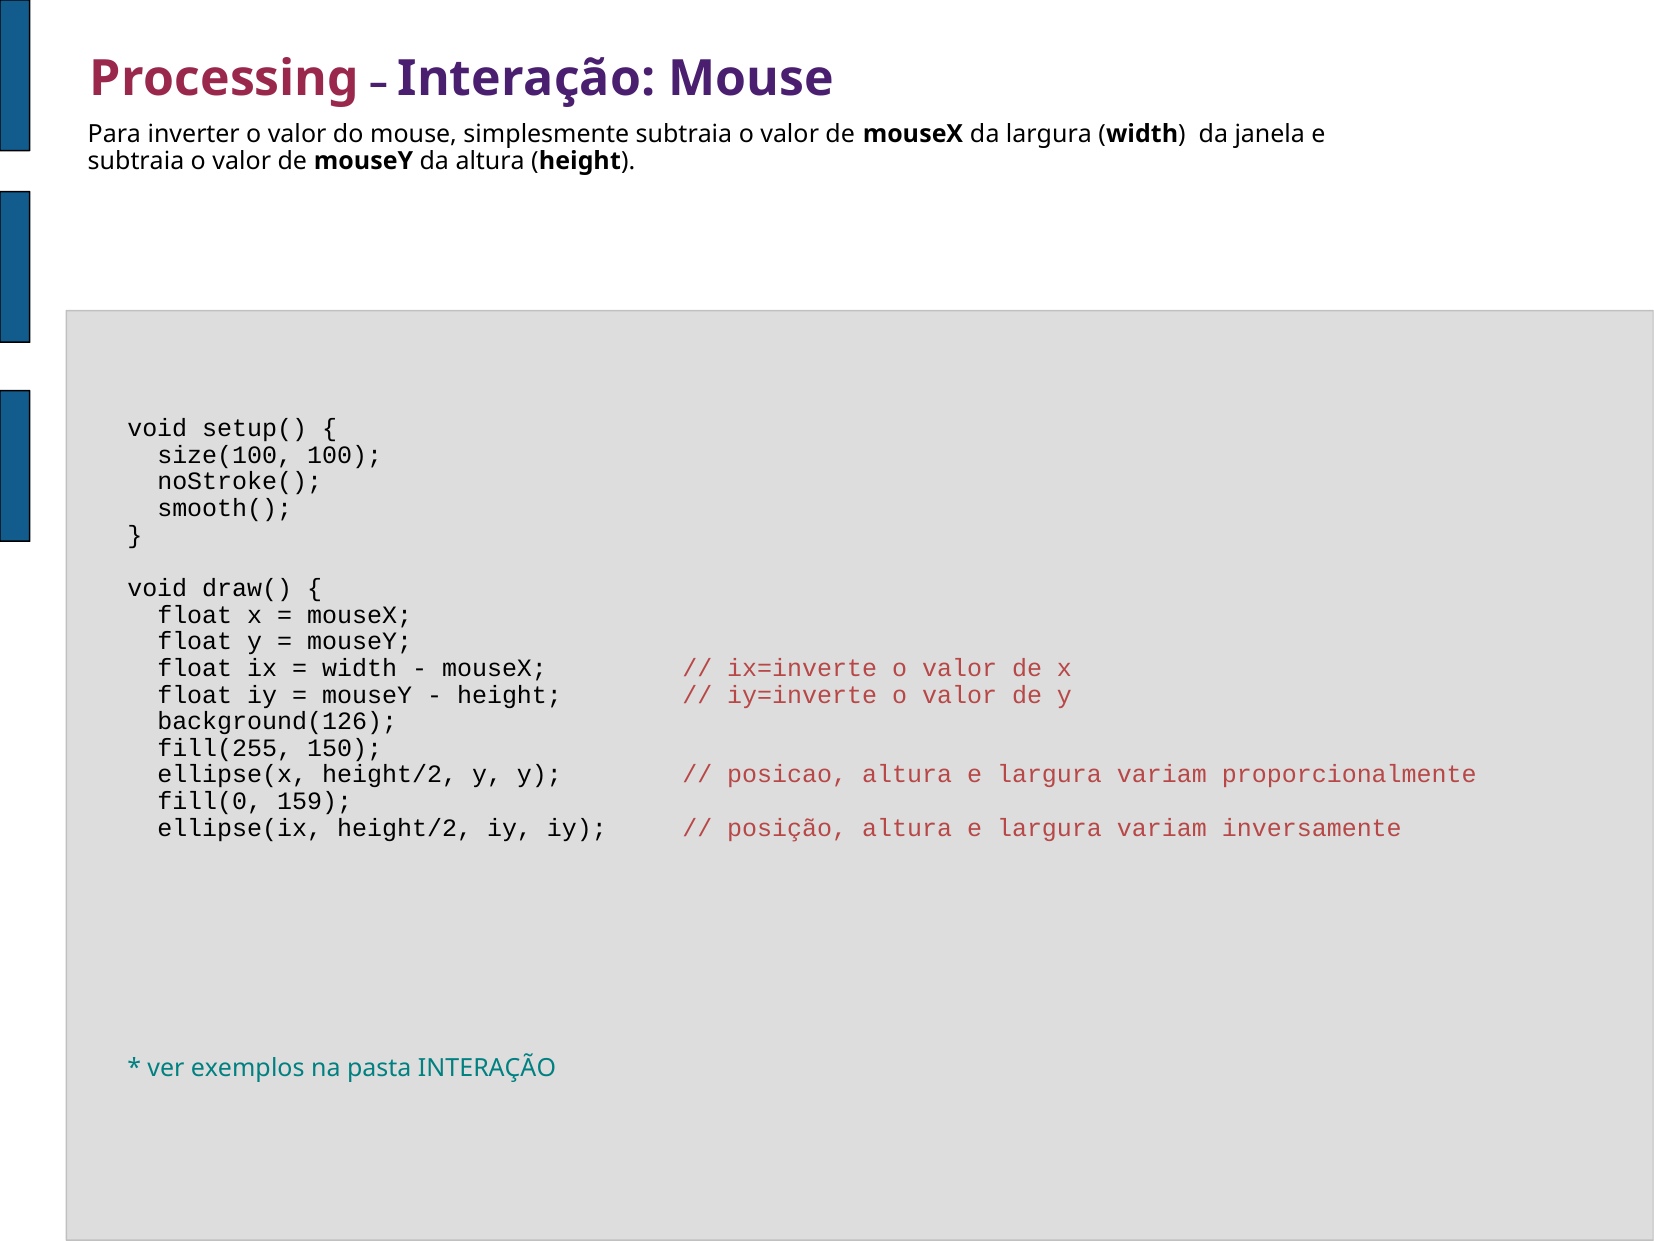

Processing – Interação: Mouse
Para inverter o valor do mouse, simplesmente subtraia o valor de mouseX da largura (width) da janela e
subtraia o valor de mouseY da altura (height).
void setup() {
 size(100, 100);
 noStroke();
 smooth();
}
void draw() {
 float x = mouseX;
 float y = mouseY;
 float ix = width - mouseX; // ix=inverte o valor de x
 float iy = mouseY - height; // iy=inverte o valor de y
 background(126);
 fill(255, 150);
 ellipse(x, height/2, y, y); // posicao, altura e largura variam proporcionalmente
 fill(0, 159);
 ellipse(ix, height/2, iy, iy); // posição, altura e largura variam inversamente
* ver exemplos na pasta INTERAÇÃO